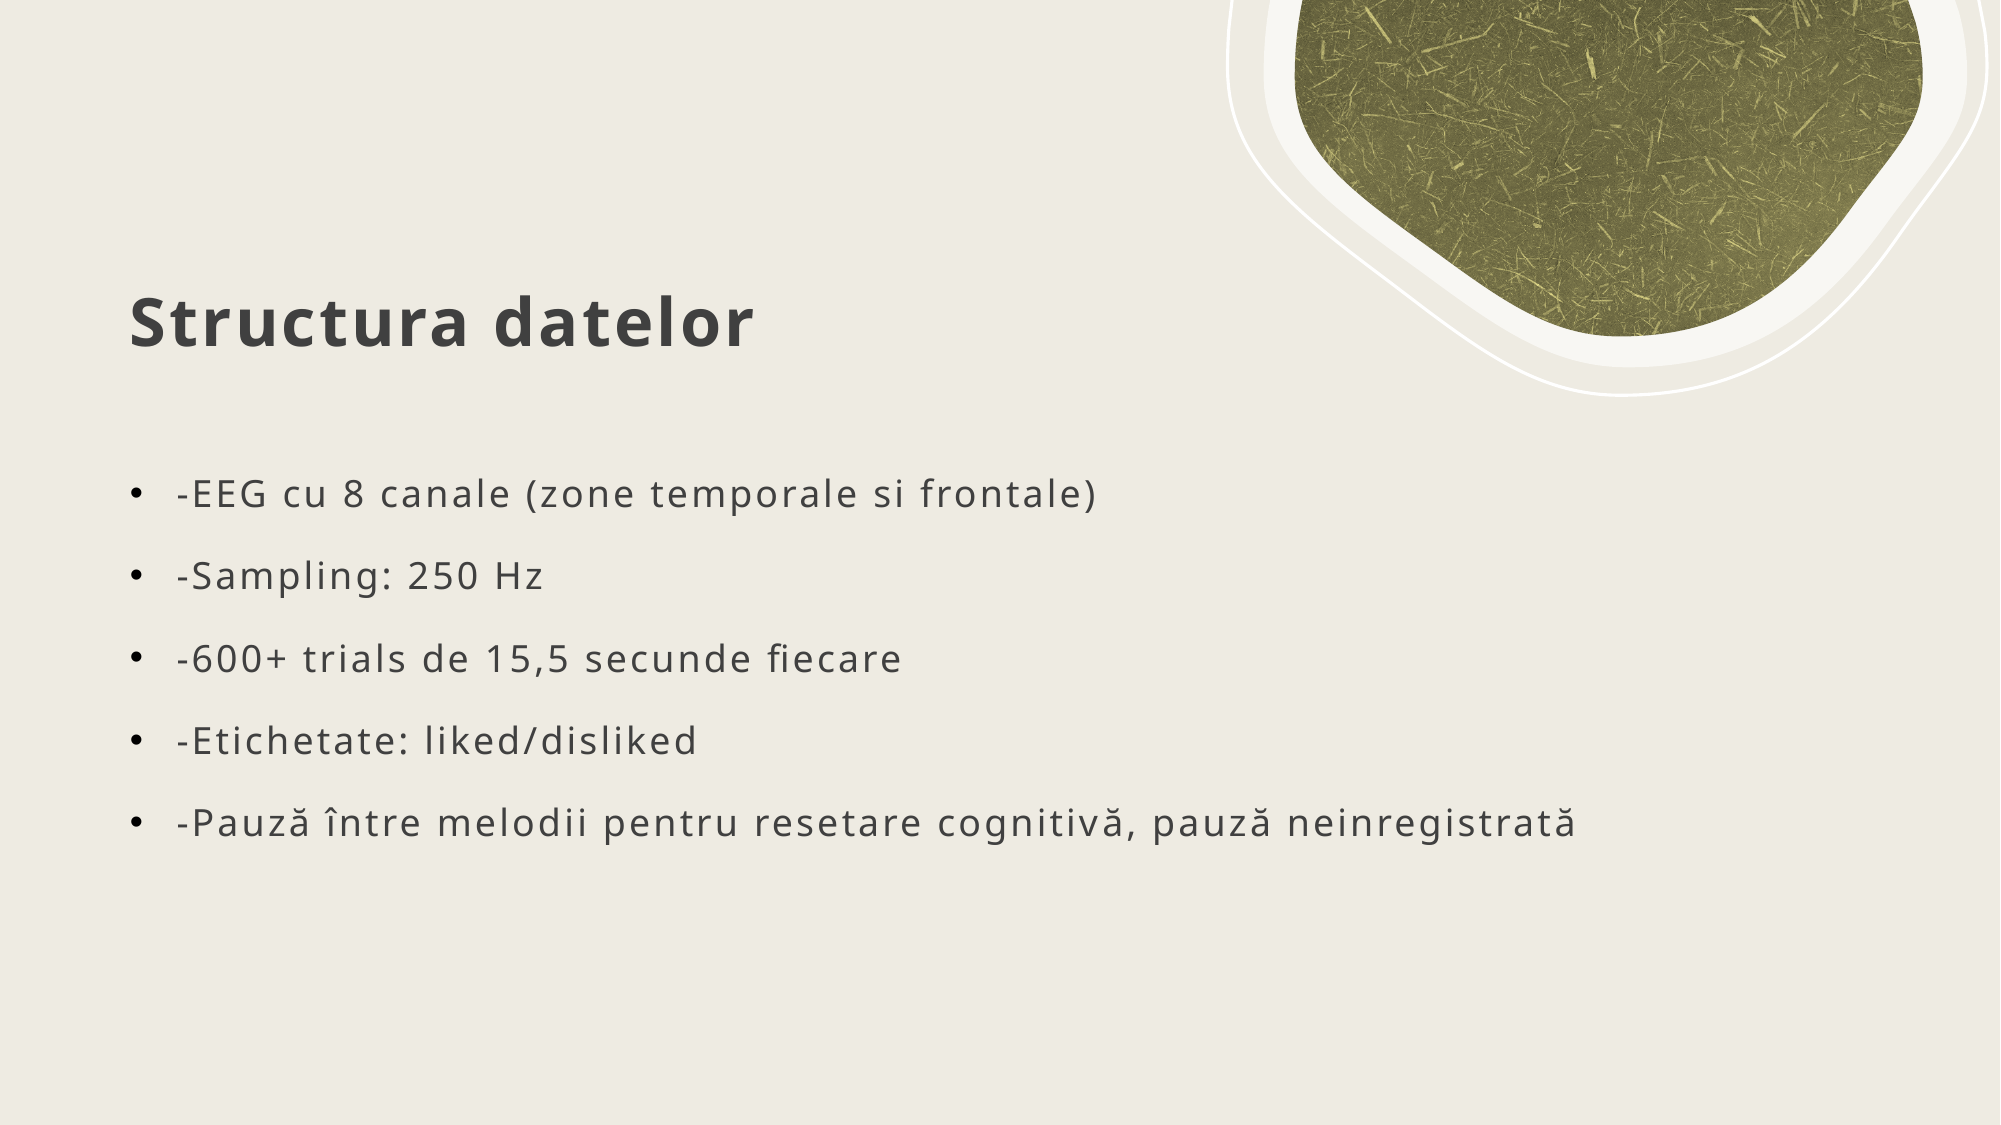

# Structura datelor
-EEG cu 8 canale (zone temporale si frontale)
-Sampling: 250 Hz
-600+ trials de 15,5 secunde fiecare
-Etichetate: liked/disliked
-Pauză între melodii pentru resetare cognitivă, pauză neinregistrată